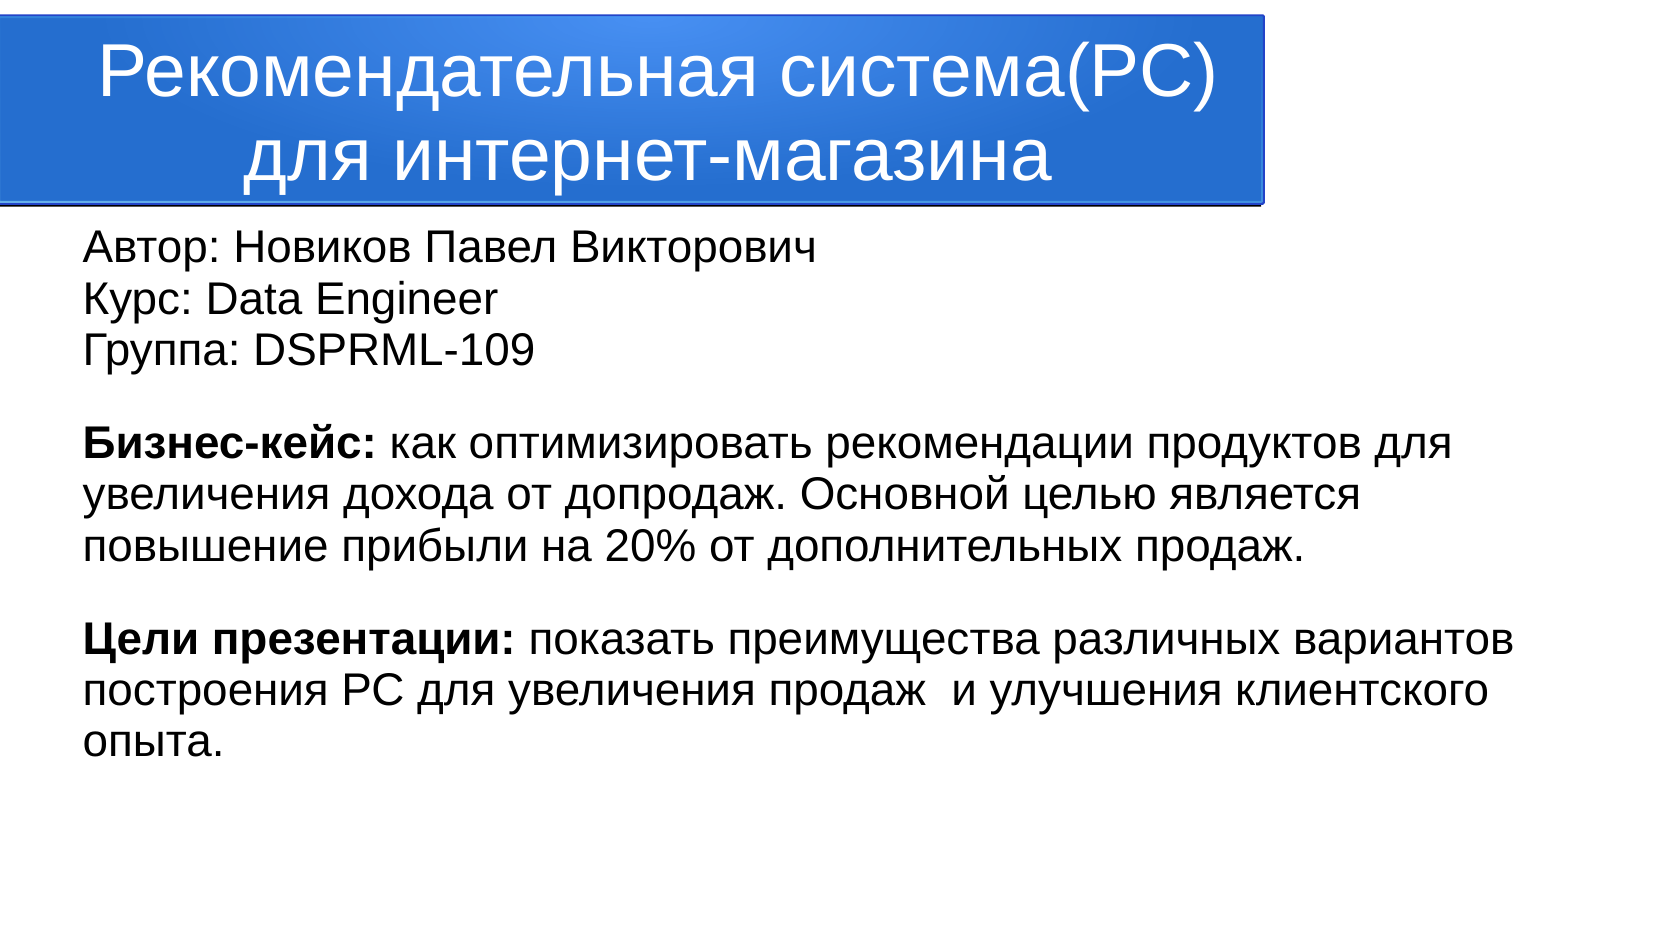

# Рекомендательная система(РС) для интернет-магазина
Автор: Новиков Павел Викторович
Курс: Data Engineer
Группа: DSPRML-109
Бизнес-кейс: как оптимизировать рекомендации продуктов для увеличения дохода от допродаж. Основной целью является повышение прибыли на 20% от дополнительных продаж.
Цели презентации: показать преимущества различных вариантов построения РС для увеличения продаж и улучшения клиентского опыта.